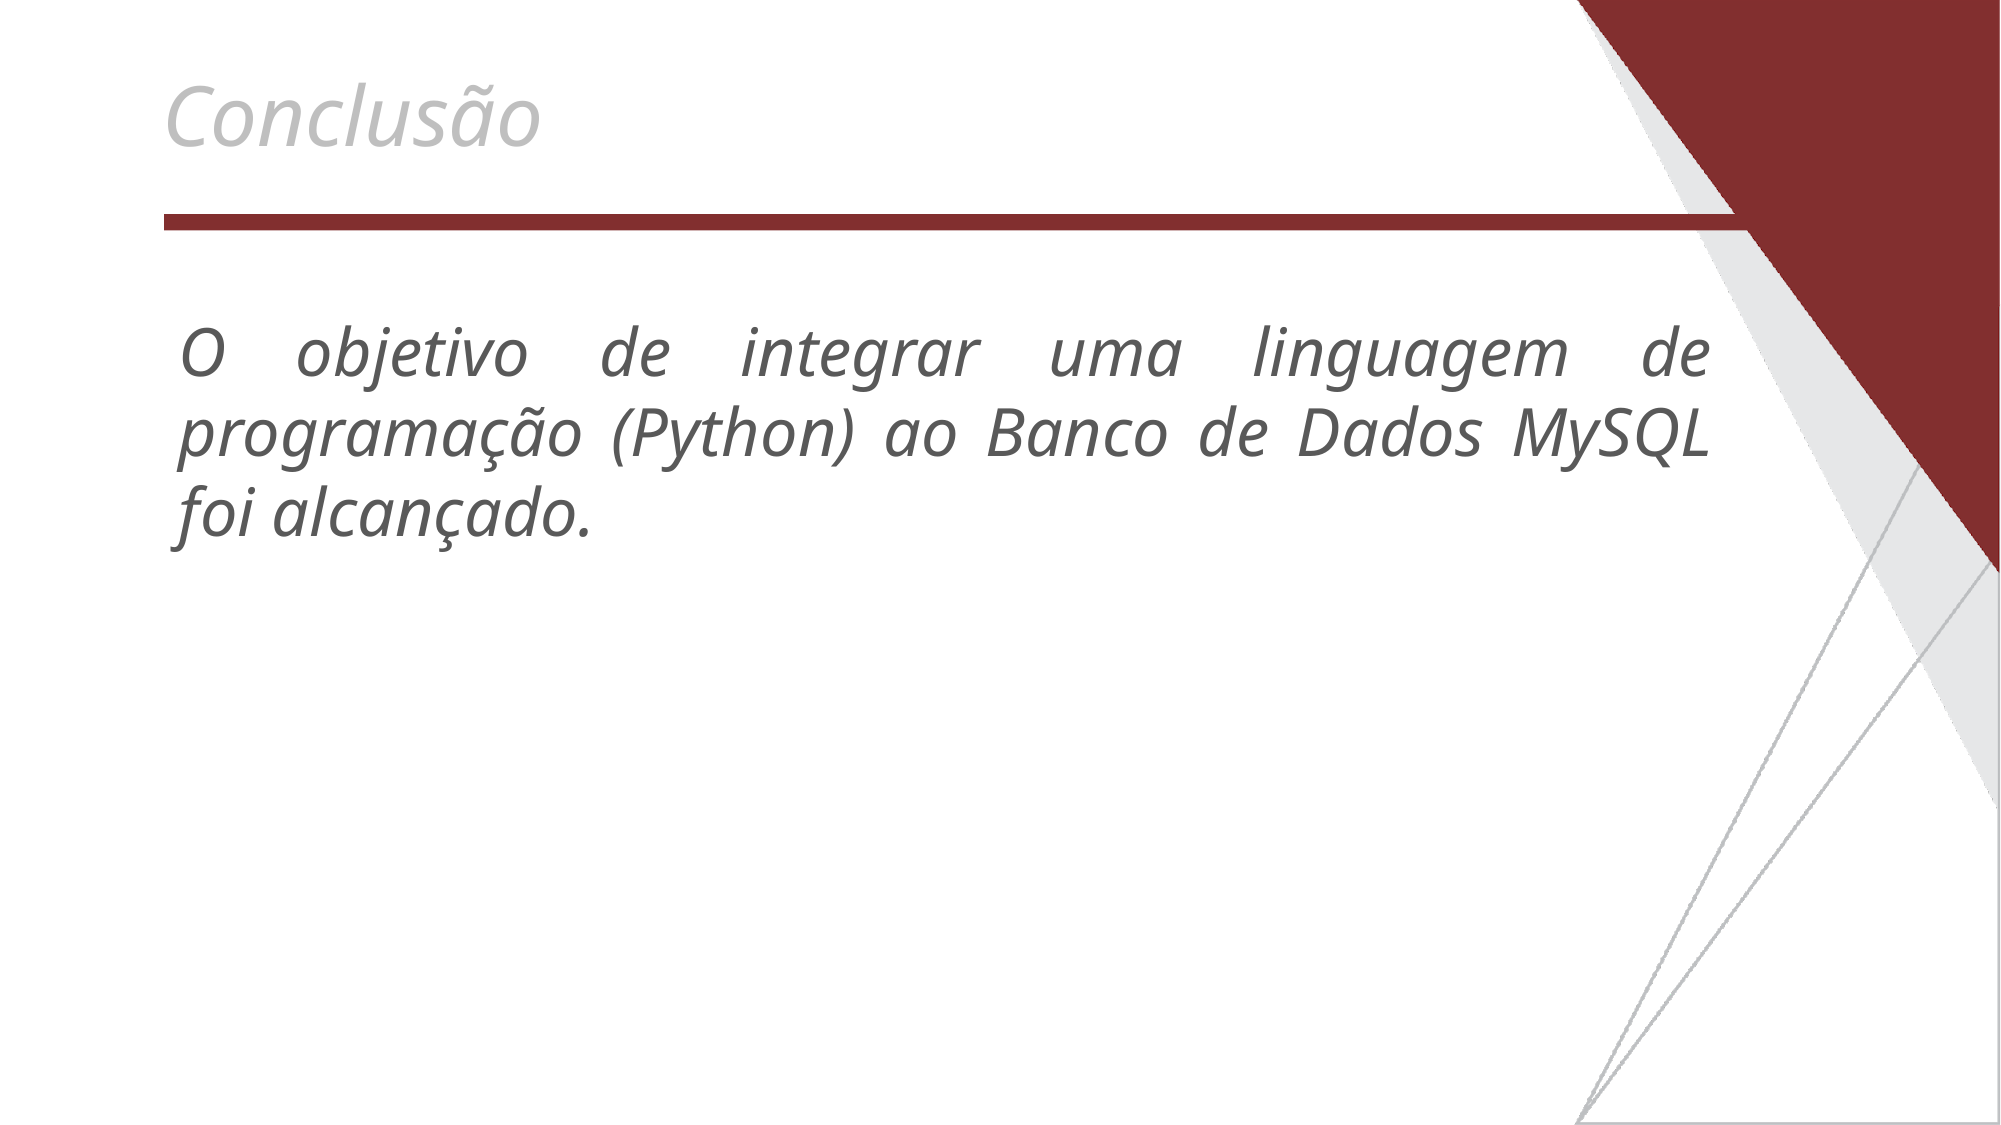

Conclusão
O objetivo de integrar uma linguagem de programação (Python) ao Banco de Dados MySQL foi alcançado.